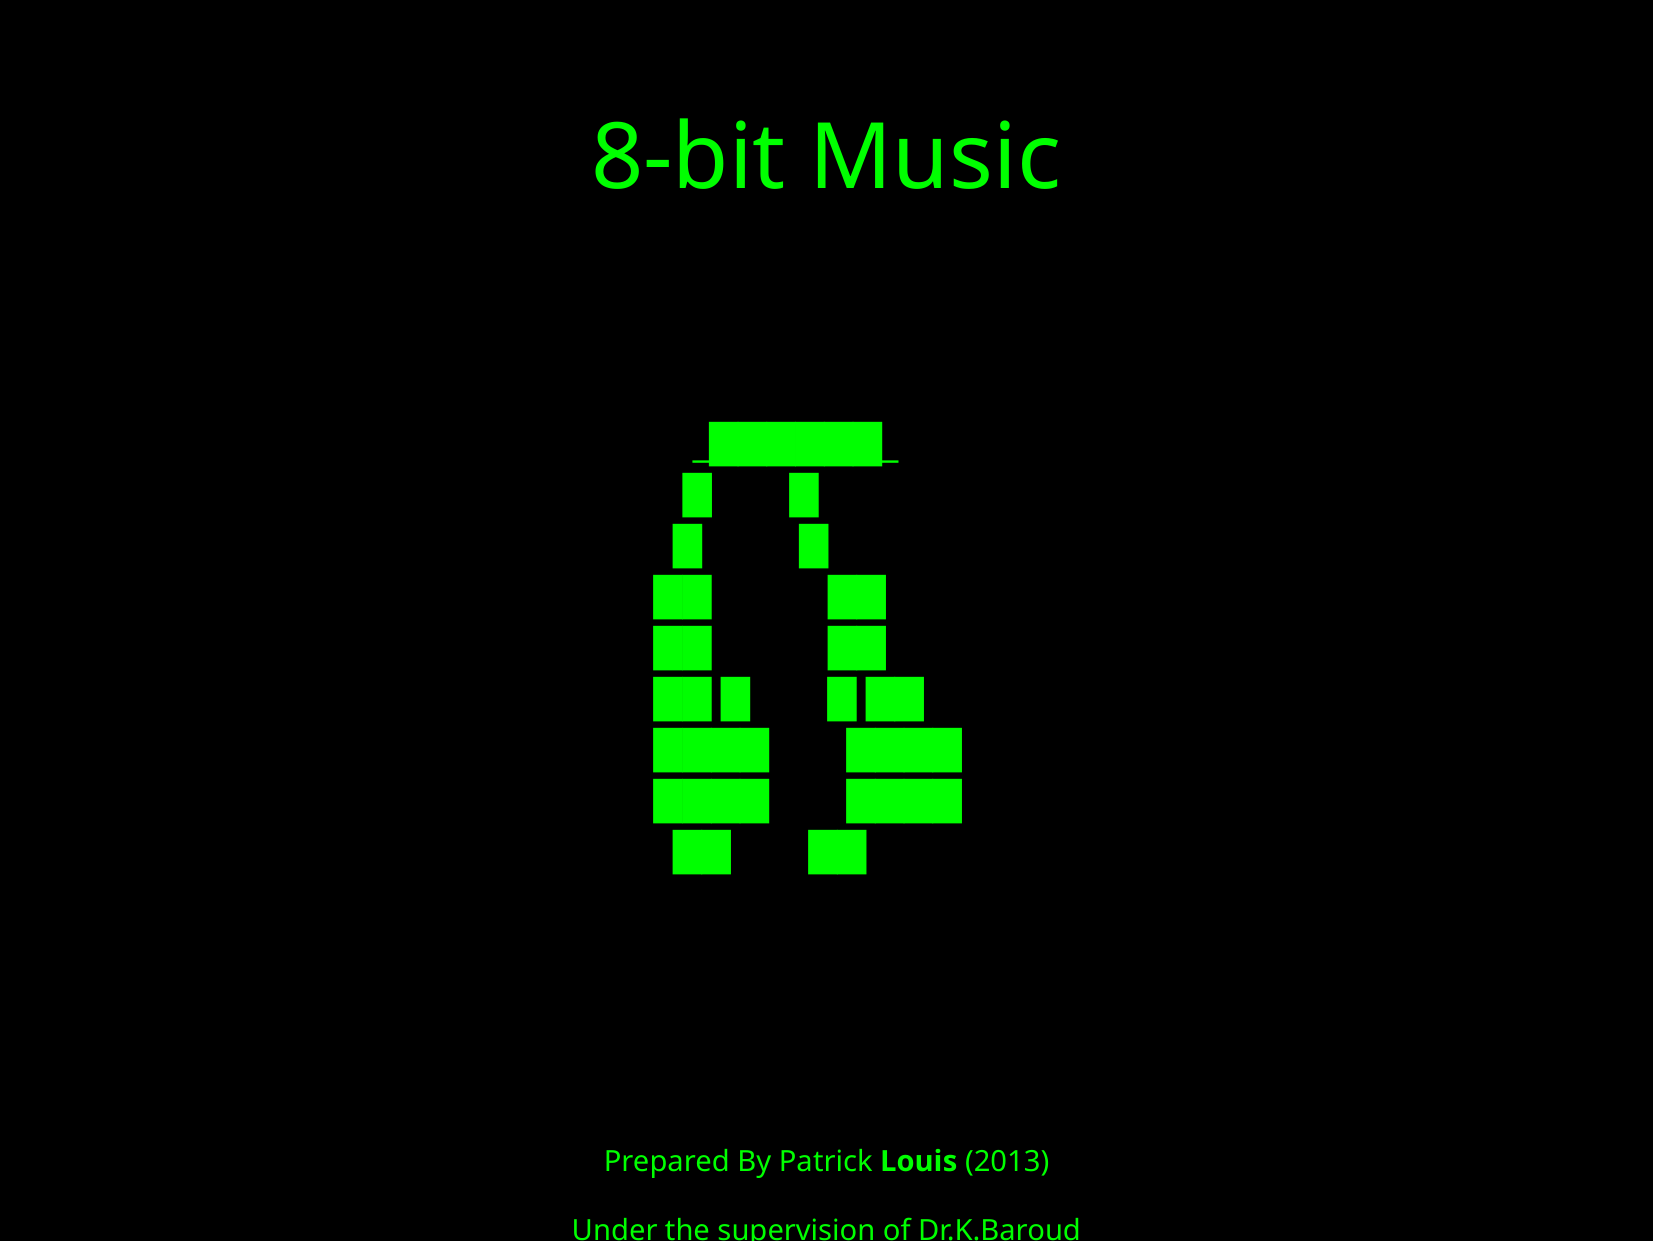

# 8-bit Music
 _██████_
 █ █
 █ █
██ ██
██ ██
██ █ █ ██
████ ████
████ ████
 ██ ██
Prepared By Patrick Louis (2013)
Under the supervision of Dr.K.Baroud